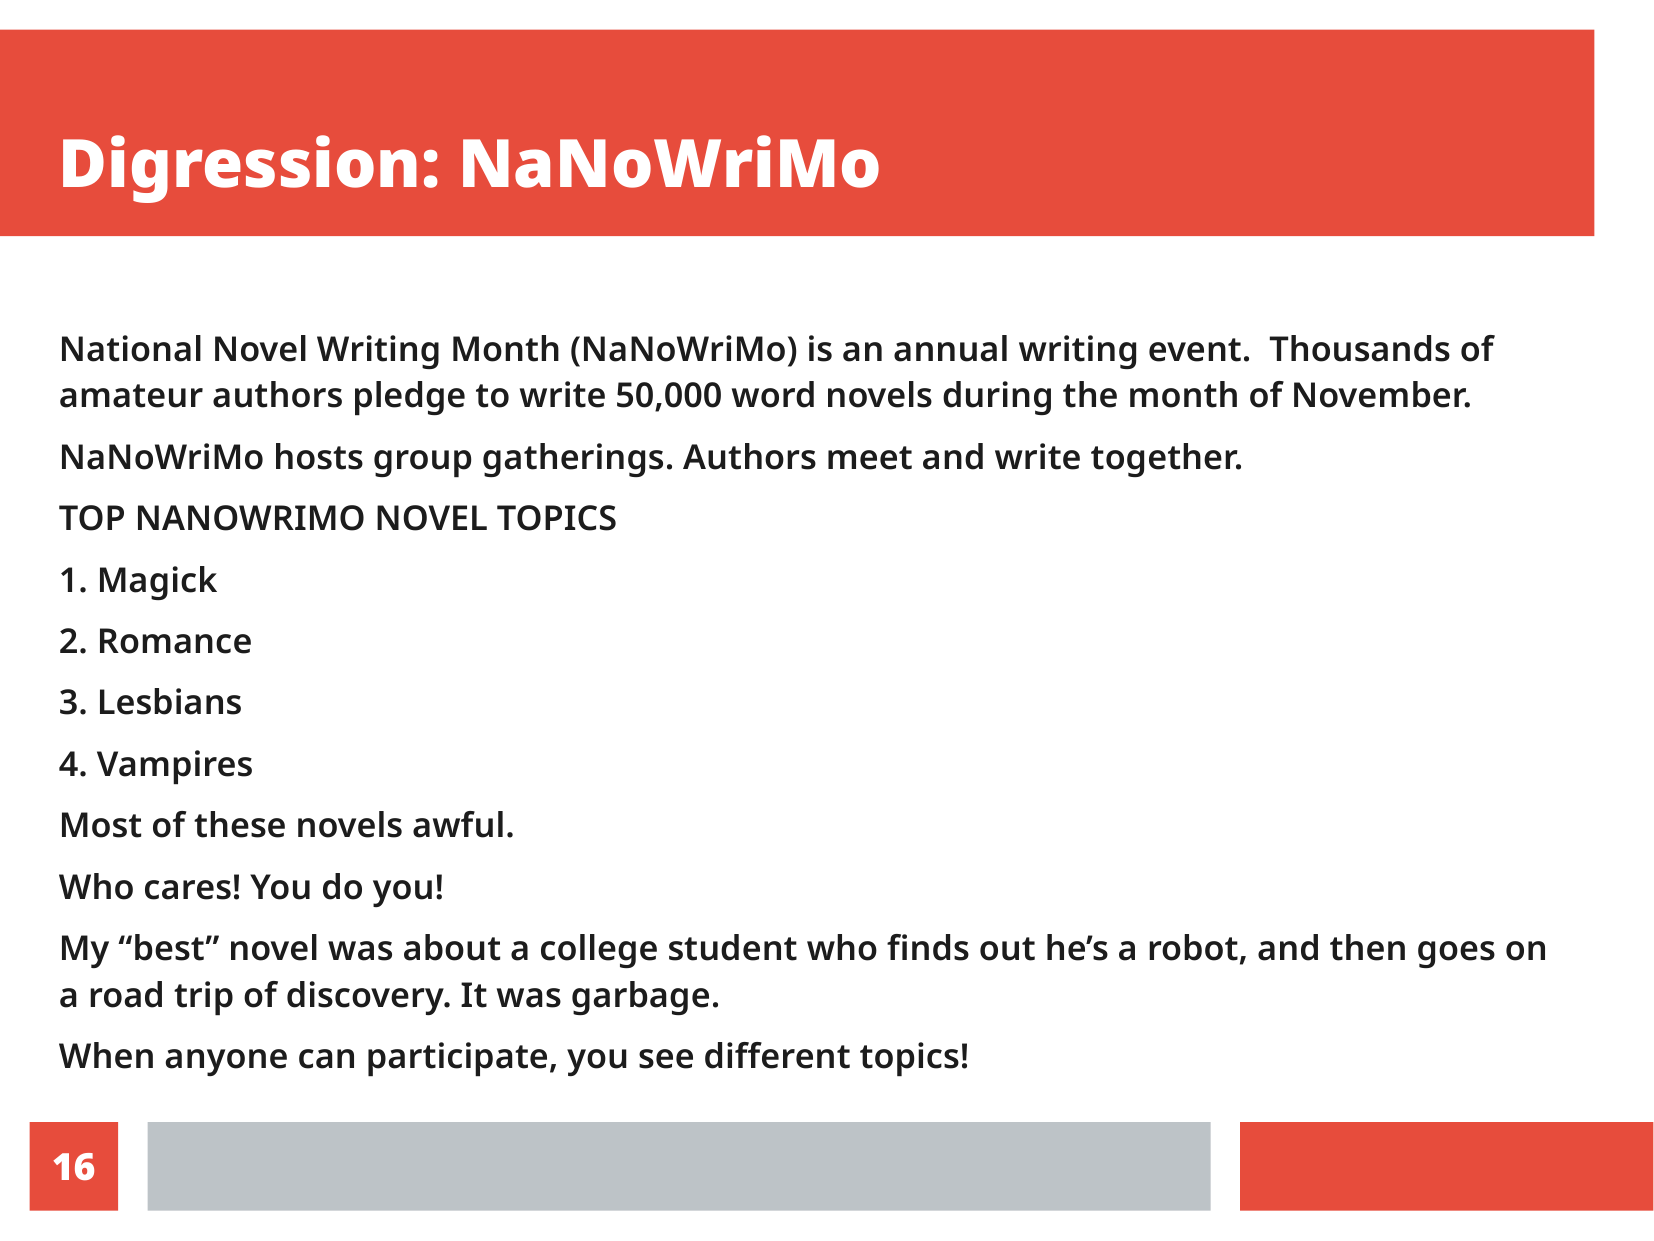

# Digression: NaNoWriMo
National Novel Writing Month (NaNoWriMo) is an annual writing event. Thousands of amateur authors pledge to write 50,000 word novels during the month of November.
NaNoWriMo hosts group gatherings. Authors meet and write together.
TOP NANOWRIMO NOVEL TOPICS
1. Magick
2. Romance
3. Lesbians
4. Vampires
Most of these novels awful.
Who cares! You do you!
My “best” novel was about a college student who finds out he’s a robot, and then goes on a road trip of discovery. It was garbage.
When anyone can participate, you see different topics!
16